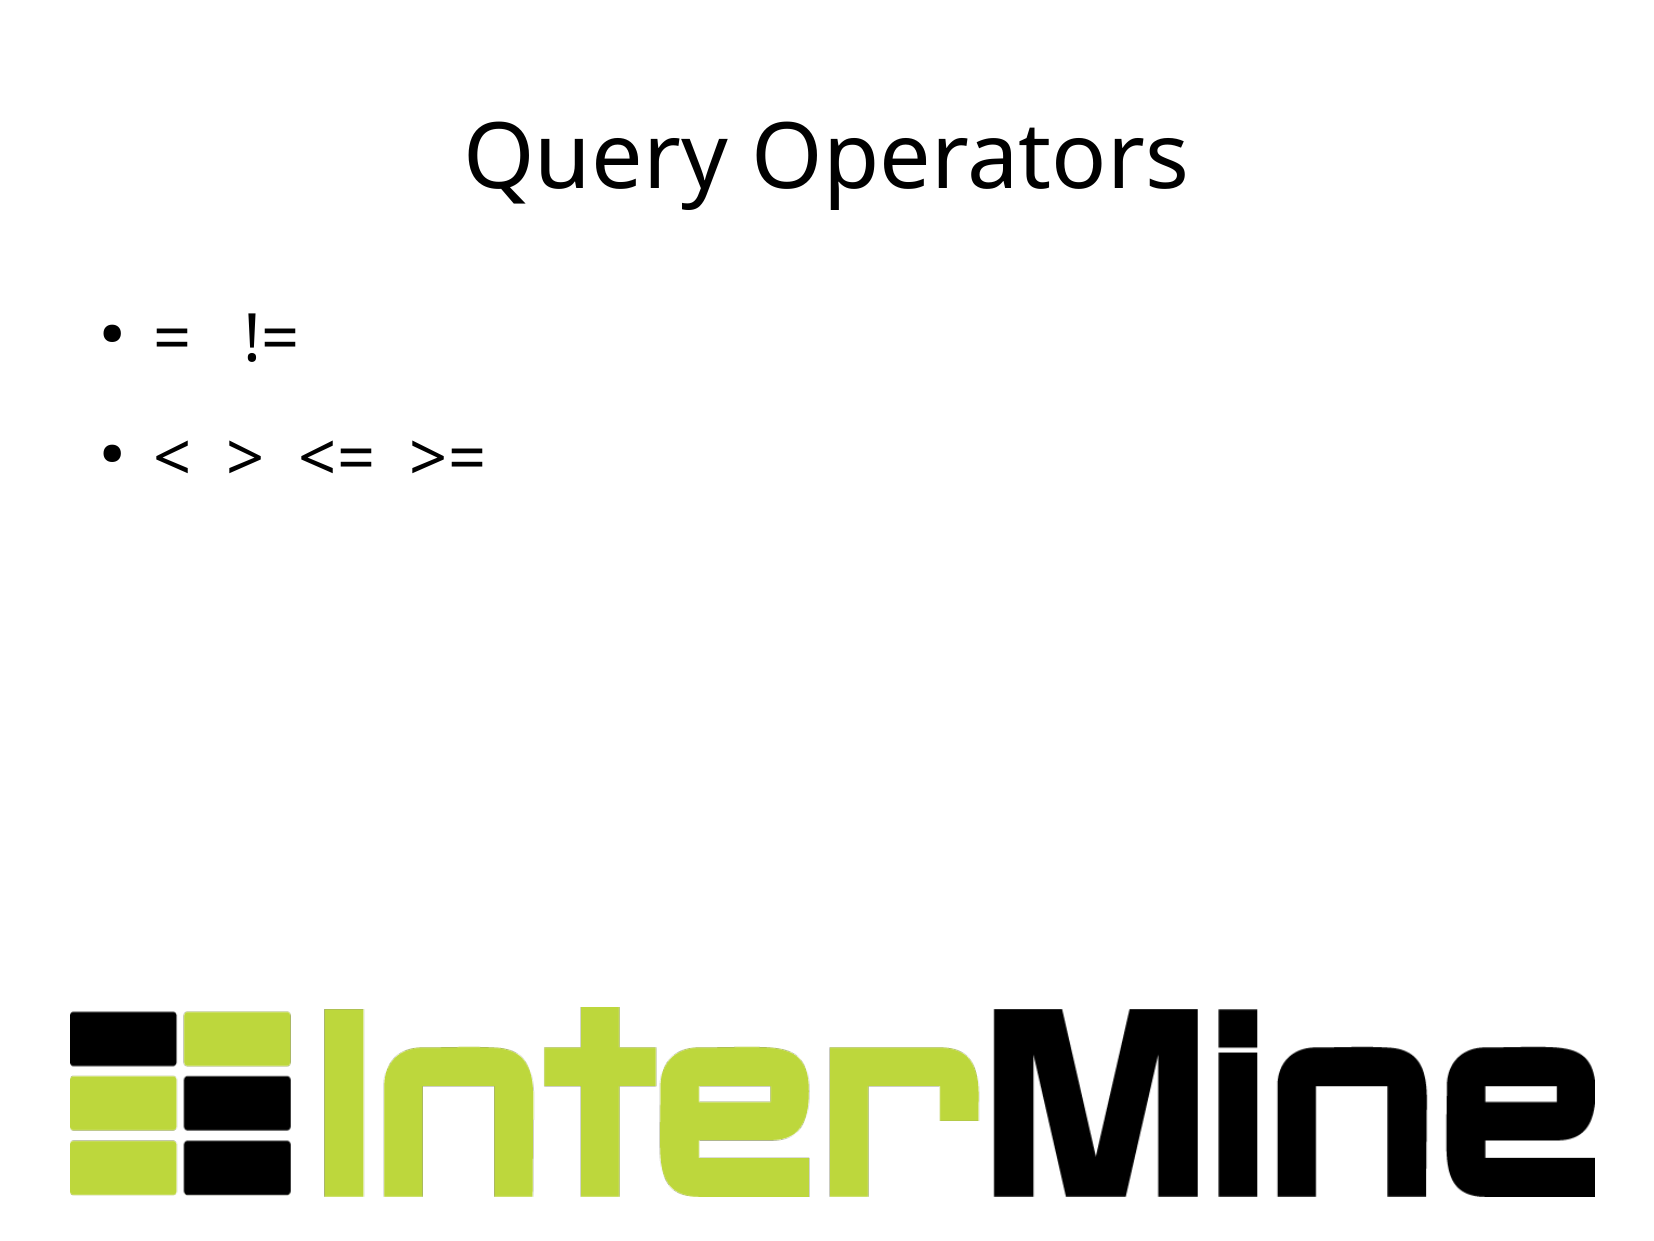

# Query Operators
= !=
< > <= >=